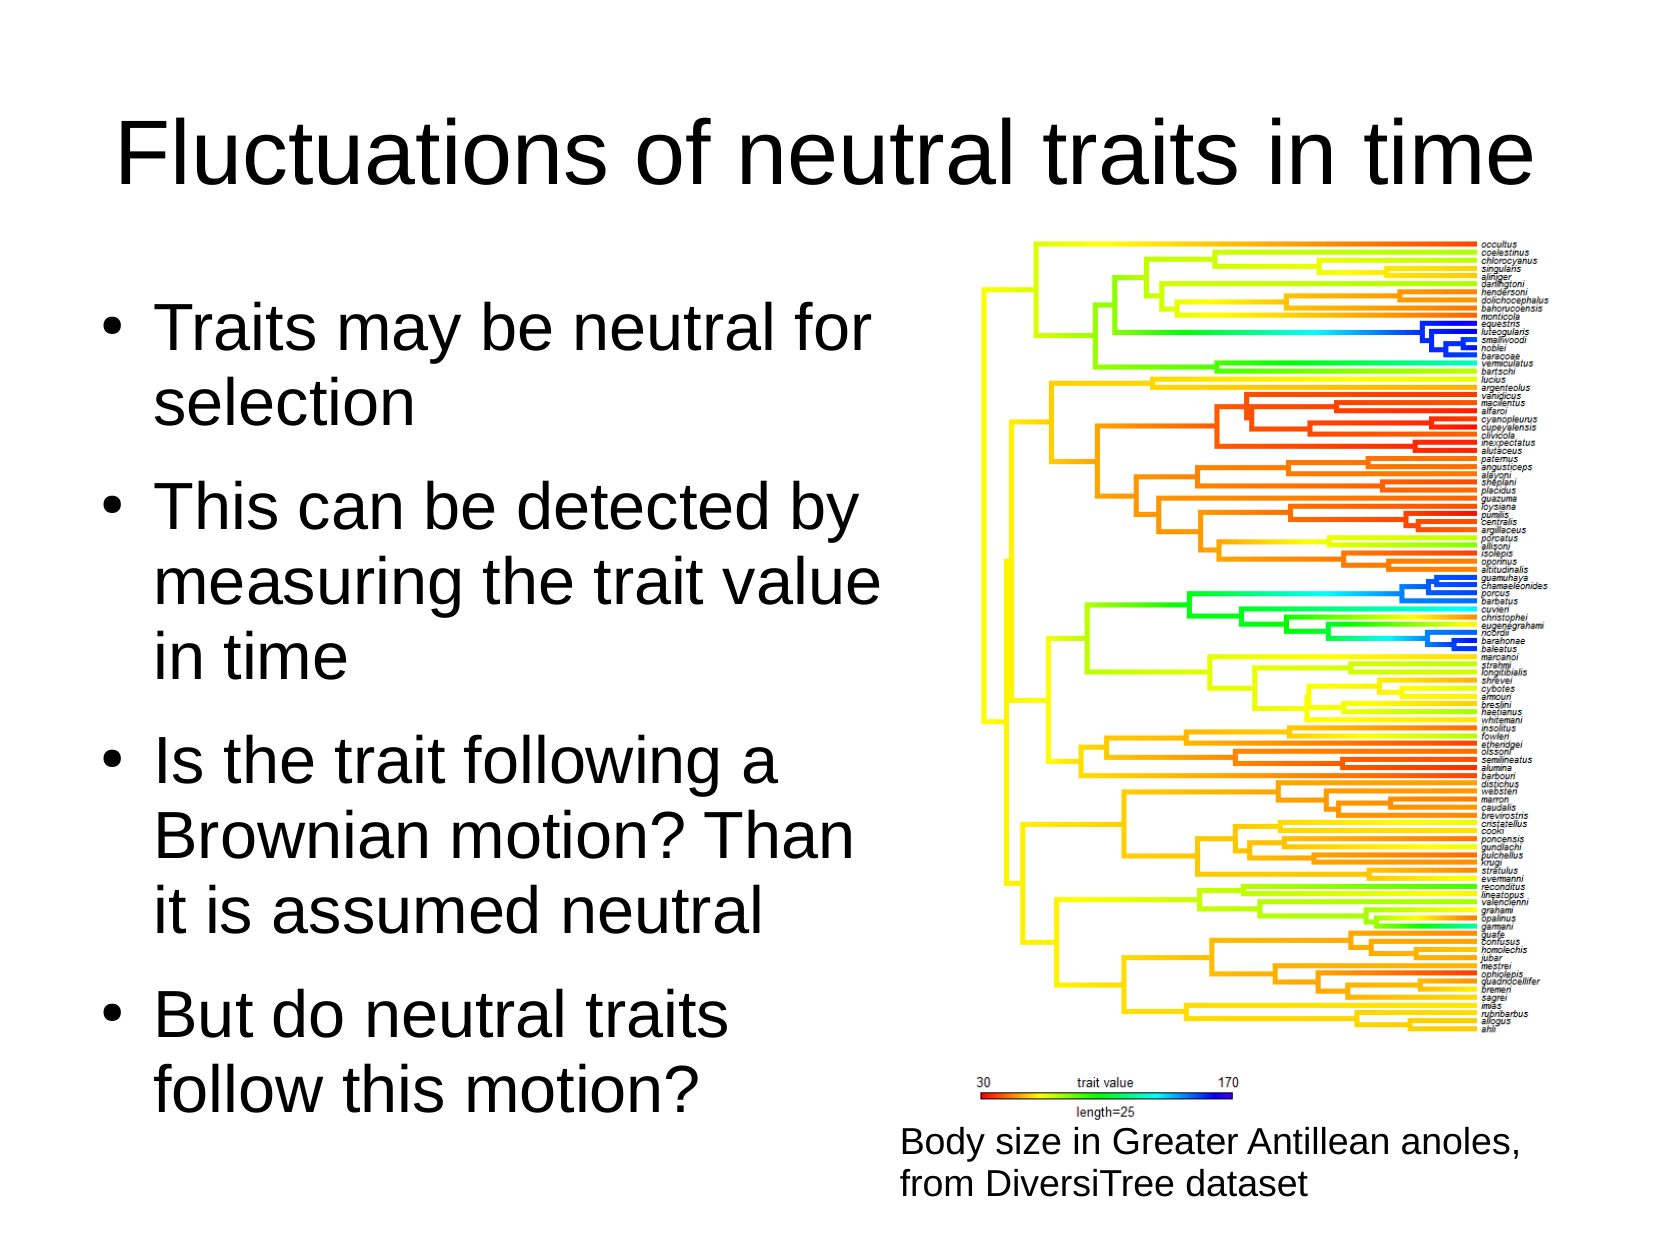

# Fluctuations of neutral traits in time
Traits may be neutral for selection
This can be detected by measuring the trait value in time
Is the trait following a Brownian motion? Than it is assumed neutral
But do neutral traits follow this motion?
Body size in Greater Antillean anoles,
from DiversiTree dataset